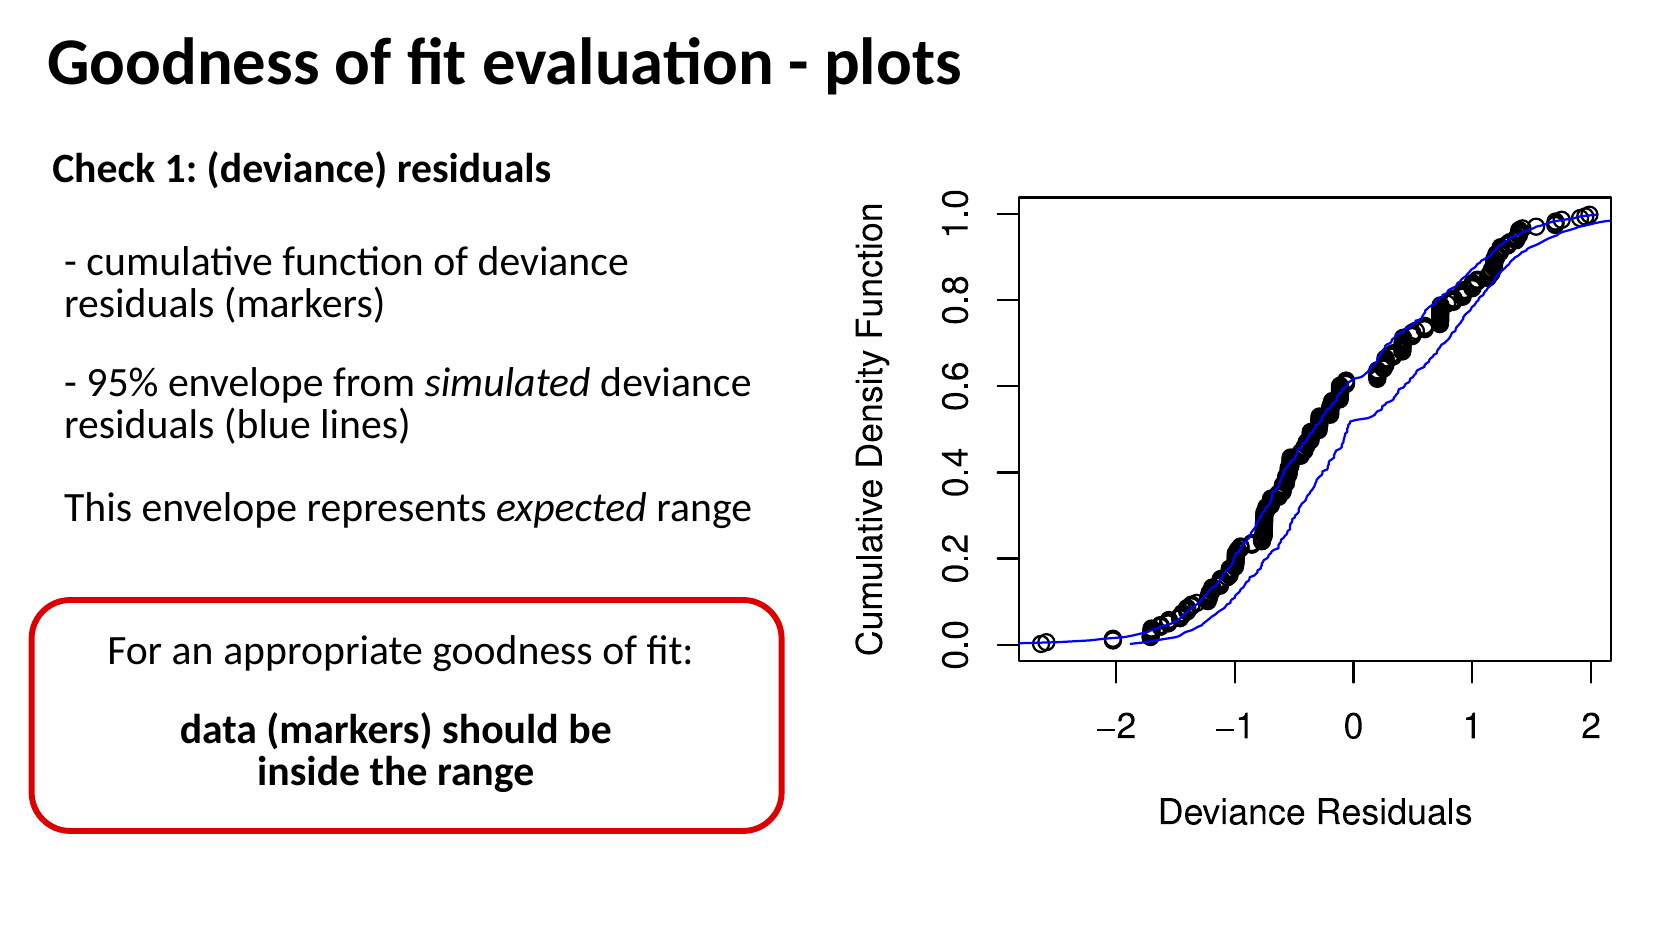

# Goodness of fit evaluation - plots
Check 1: (deviance) residuals
- cumulative function of deviance residuals (markers)
- 95% envelope from simulated deviance residuals (blue lines)
This envelope represents expected range
For an appropriate goodness of fit:
data (markers) should be
inside the range